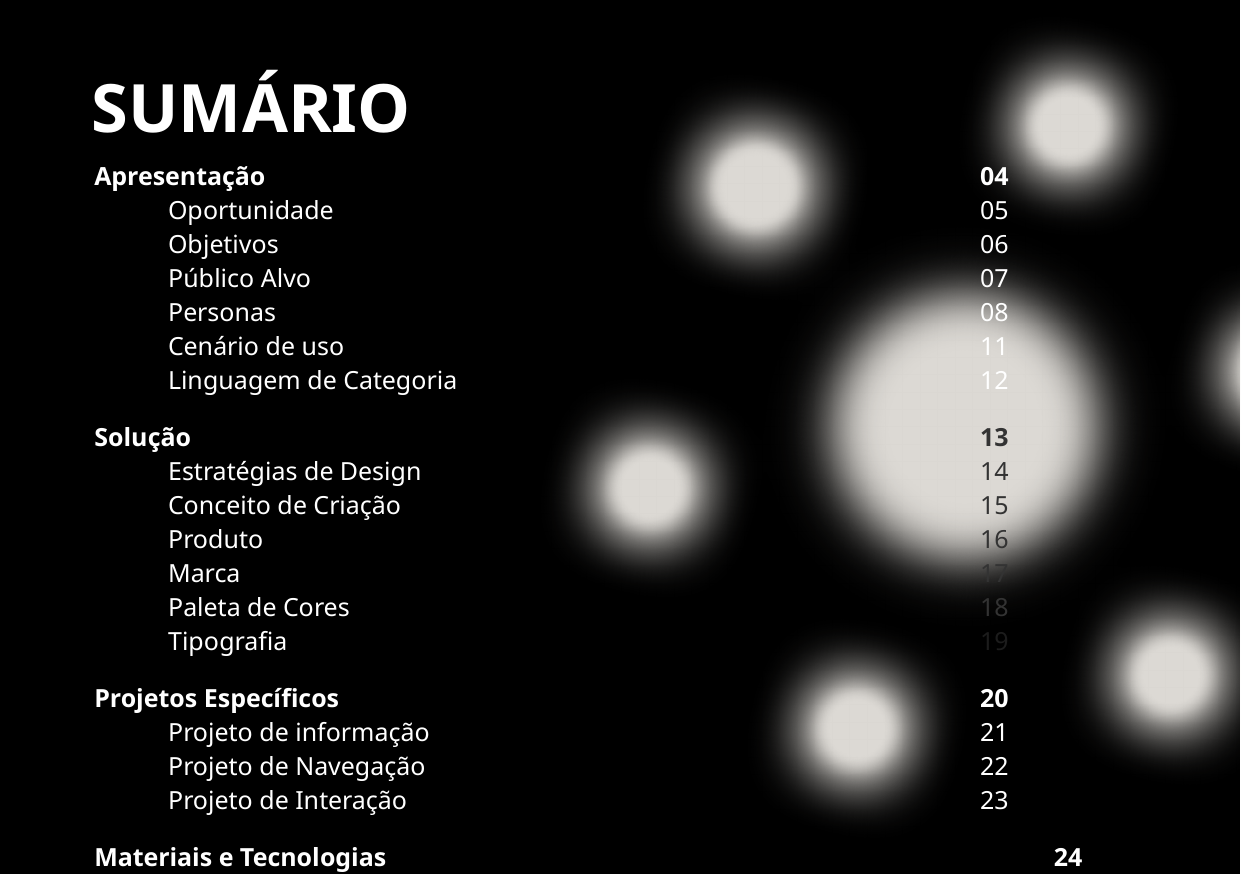

# SUMÁRIO
Apresentação										04
	Oportunidade									05
	Objetivos										06
	Público Alvo										07
	Personas										08
	Cenário de uso									11
	Linguagem de Categoria								12
Solução											13
	Estratégias de Design								14
	Conceito de Criação								15
	Produto										16
	Marca											17
	Paleta de Cores									18
	Tipografia										19
Projetos Específicos 									20
	Projeto de informação								21
	Projeto de Navegação 								22
	Projeto de Interação								23
Materiais e Tecnologias 									24
Plano de divulgação									26